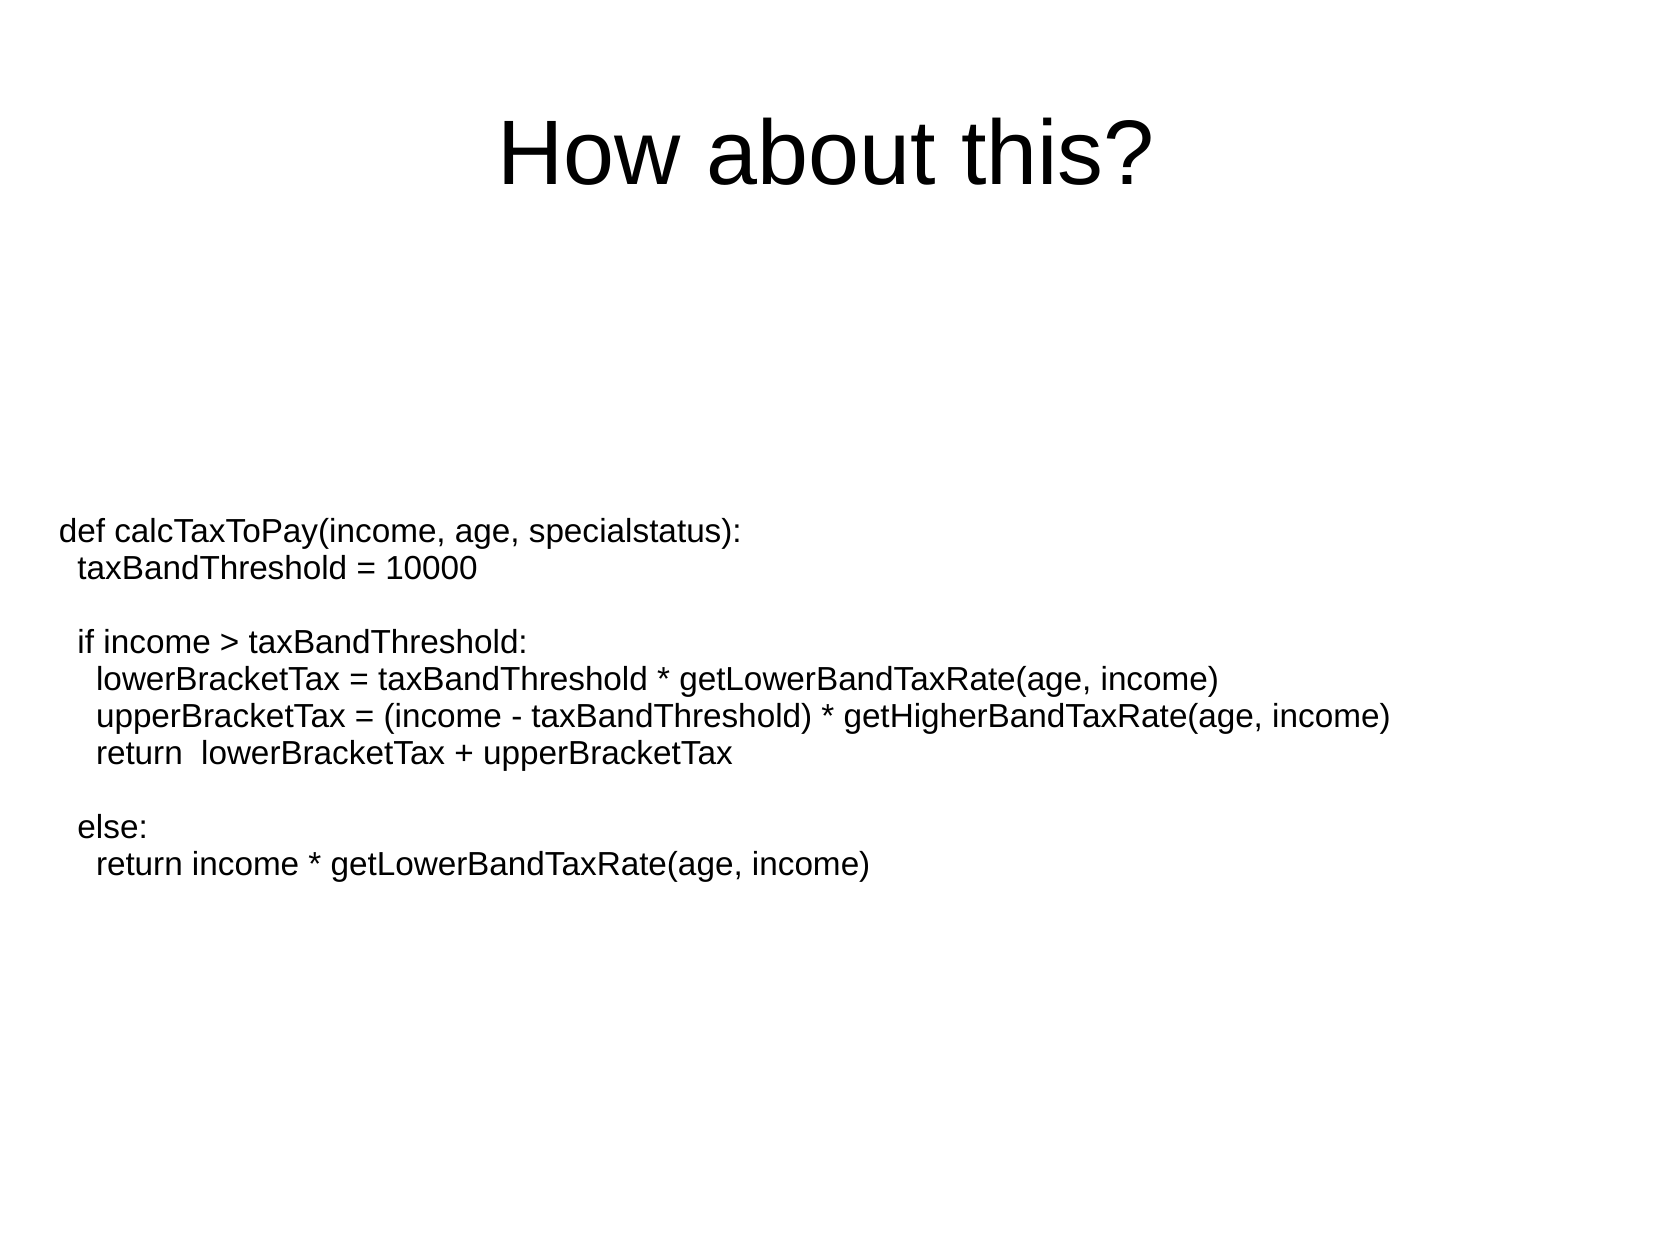

# How about this?
def calcTaxToPay(income, age, specialstatus):
 taxBandThreshold = 10000
 if income > taxBandThreshold:
 lowerBracketTax = taxBandThreshold * getLowerBandTaxRate(age, income)
 upperBracketTax = (income - taxBandThreshold) * getHigherBandTaxRate(age, income)
 return lowerBracketTax + upperBracketTax
 else:
 return income * getLowerBandTaxRate(age, income)